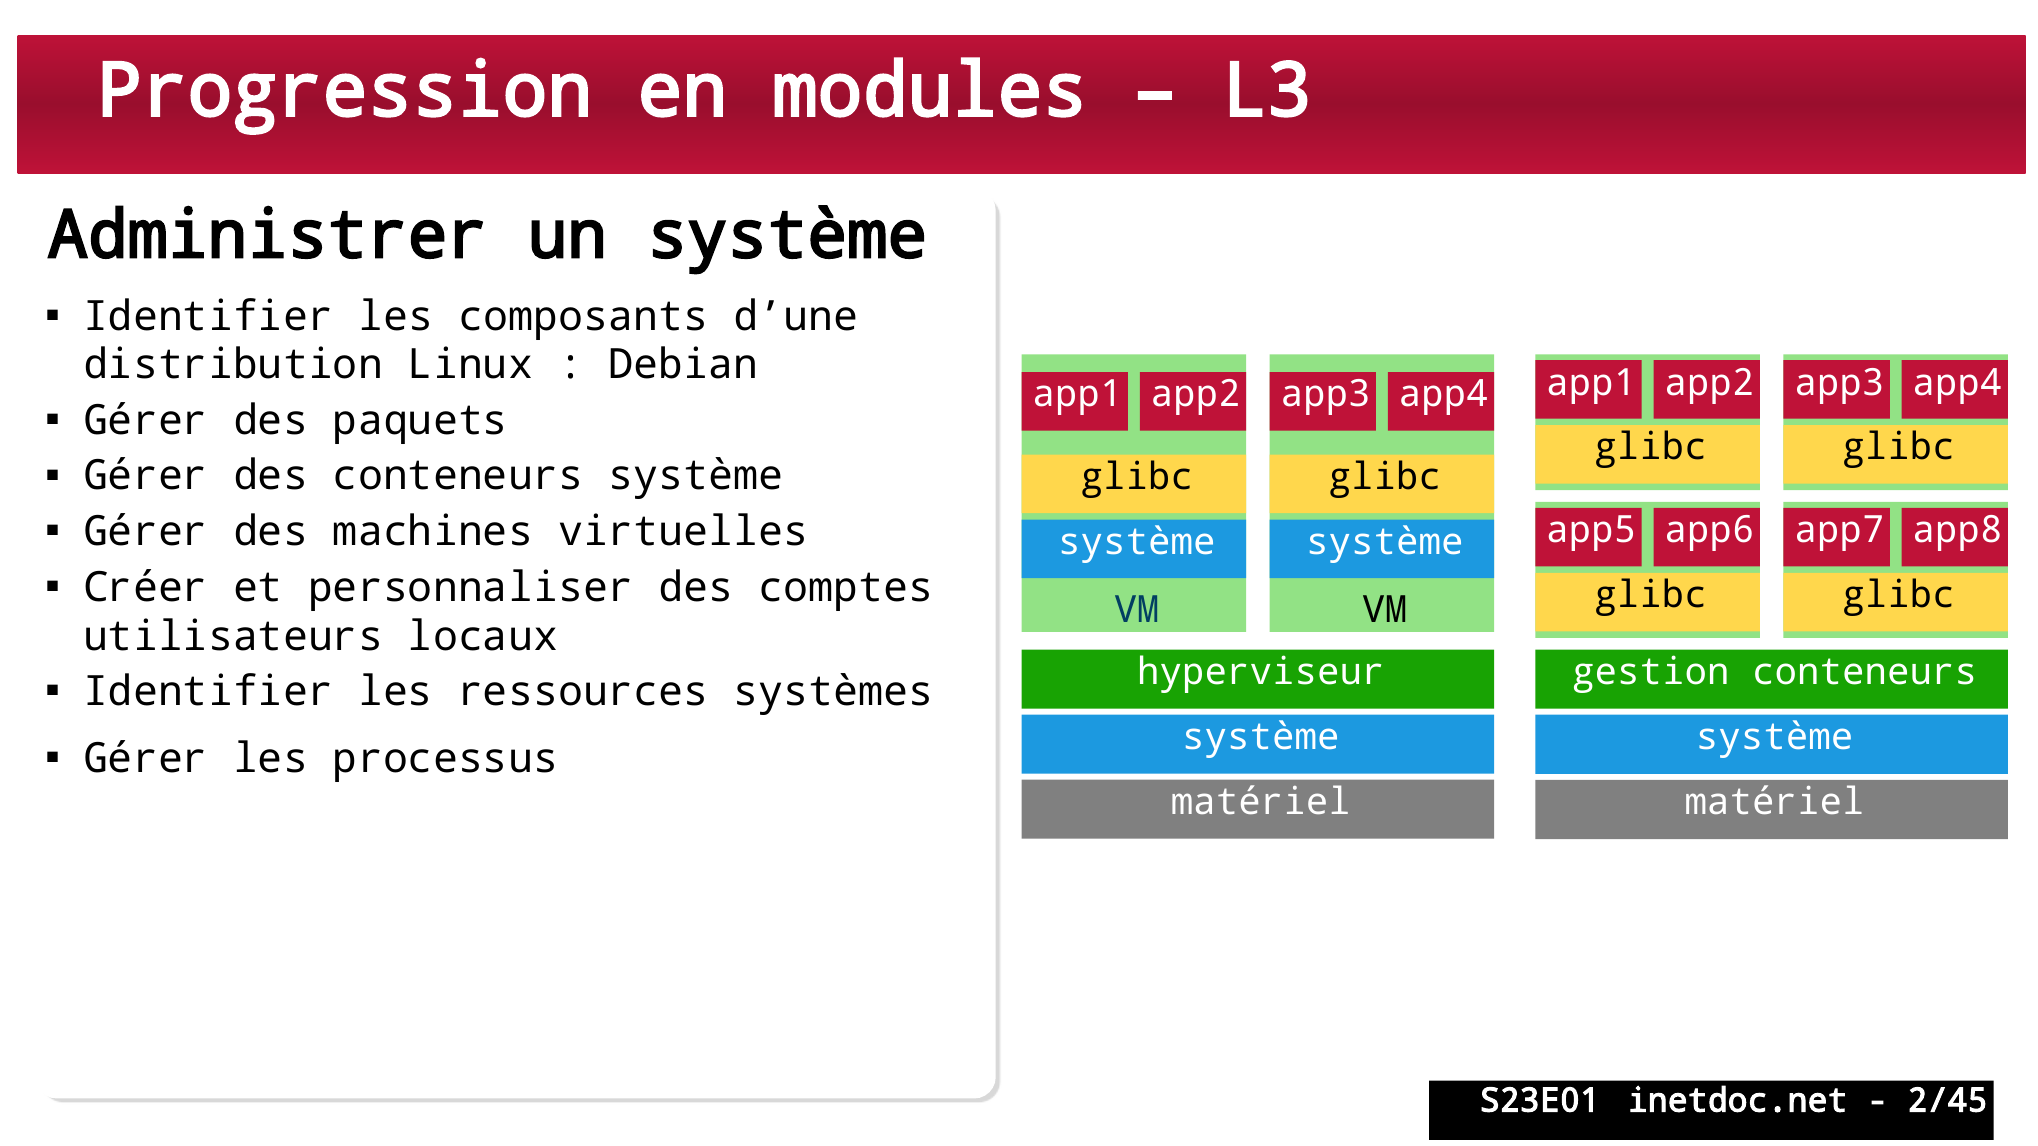

Progression en modules – L3
Administrer un système
Identifier les composants d’une distribution Linux : Debian
Gérer des paquets
Gérer des conteneurs système
Gérer des machines virtuelles
Créer et personnaliser des comptes utilisateurs locaux
Identifier les ressources systèmes
Gérer les processus
VM
VM
app1
app2
app3
app4
app1
app2
app3
app4
glibc
glibc
glibc
glibc
app5
app6
app7
app8
système
système
glibc
glibc
hyperviseur
gestion conteneurs
système
système
matériel
matériel
S23E01	inetdoc.net - 2/45